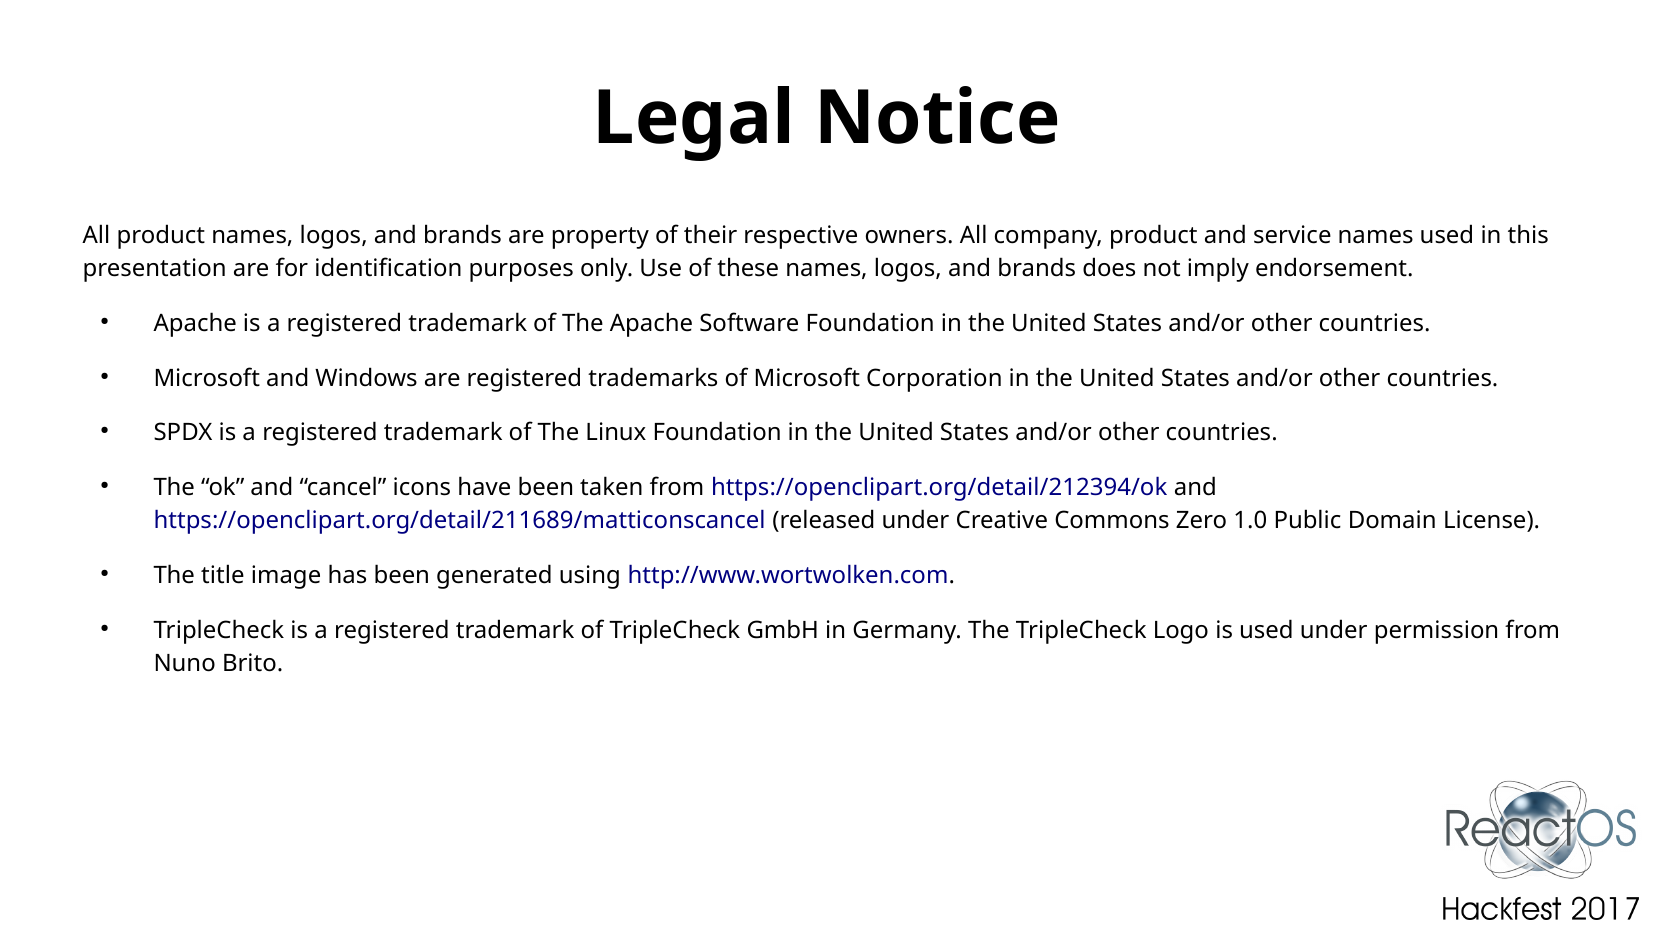

# Legal Notice
All product names, logos, and brands are property of their respective owners. All company, product and service names used in this presentation are for identification purposes only. Use of these names, logos, and brands does not imply endorsement.
Apache is a registered trademark of The Apache Software Foundation in the United States and/or other countries.
Microsoft and Windows are registered trademarks of Microsoft Corporation in the United States and/or other countries.
SPDX is a registered trademark of The Linux Foundation in the United States and/or other countries.
The “ok” and “cancel” icons have been taken from https://openclipart.org/detail/212394/ok and https://openclipart.org/detail/211689/matticonscancel (released under Creative Commons Zero 1.0 Public Domain License).
The title image has been generated using http://www.wortwolken.com.
TripleCheck is a registered trademark of TripleCheck GmbH in Germany. The TripleCheck Logo is used under permission from Nuno Brito.